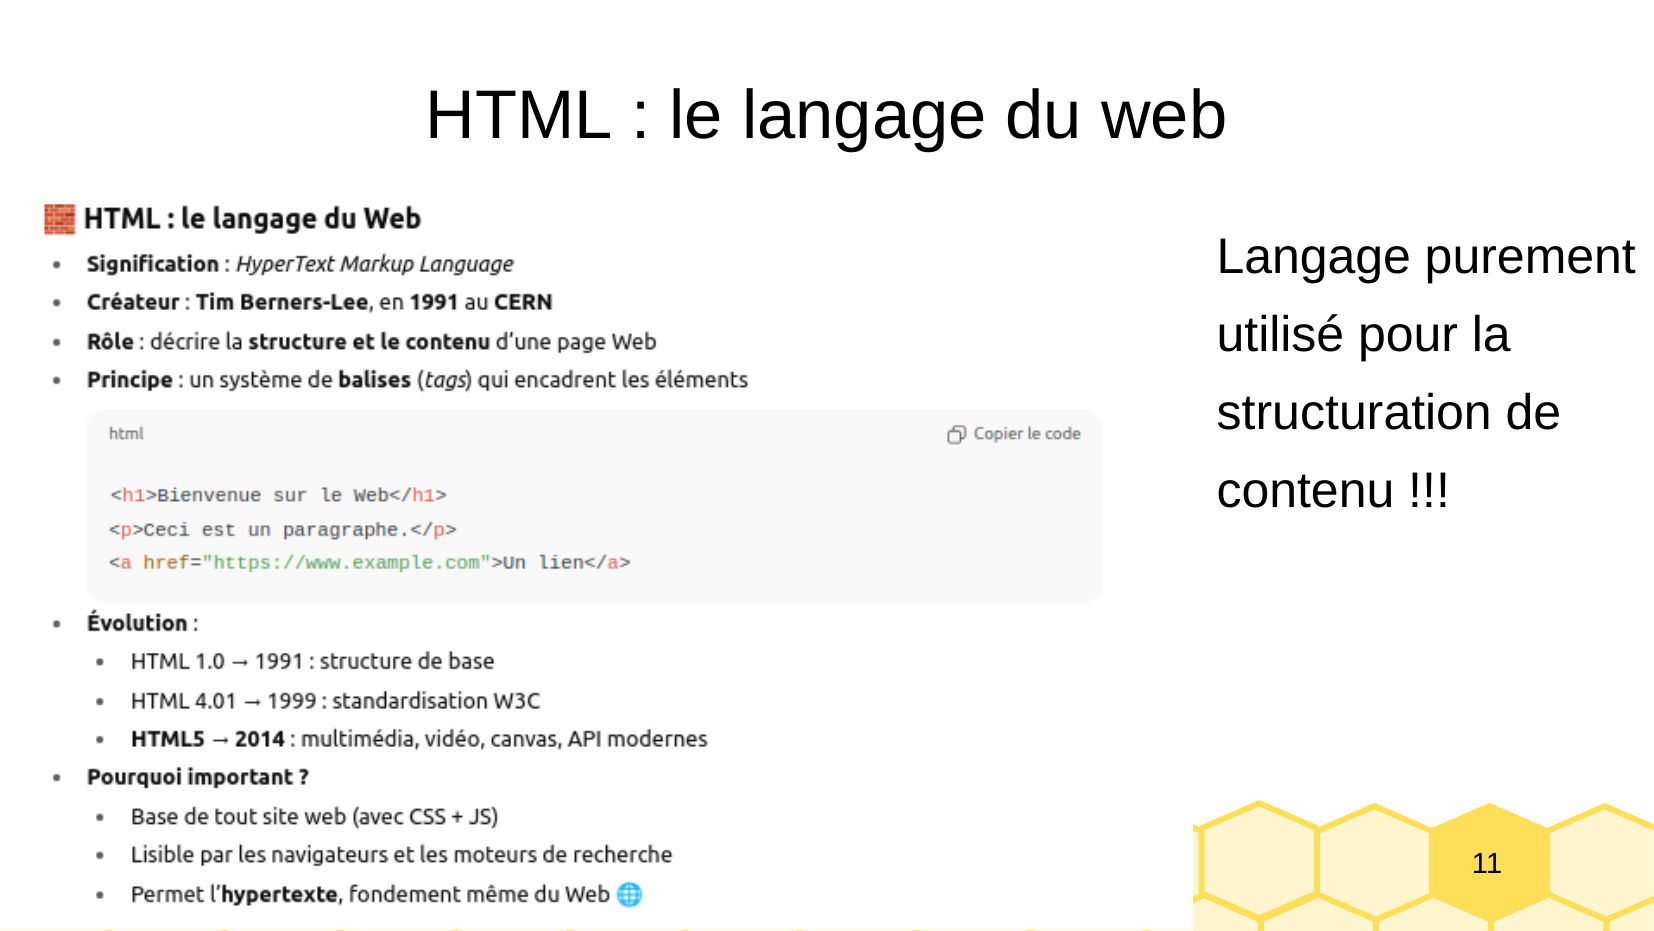

# HTML : le langage du web
Langage purement
utilisé pour la
structuration de
contenu !!!